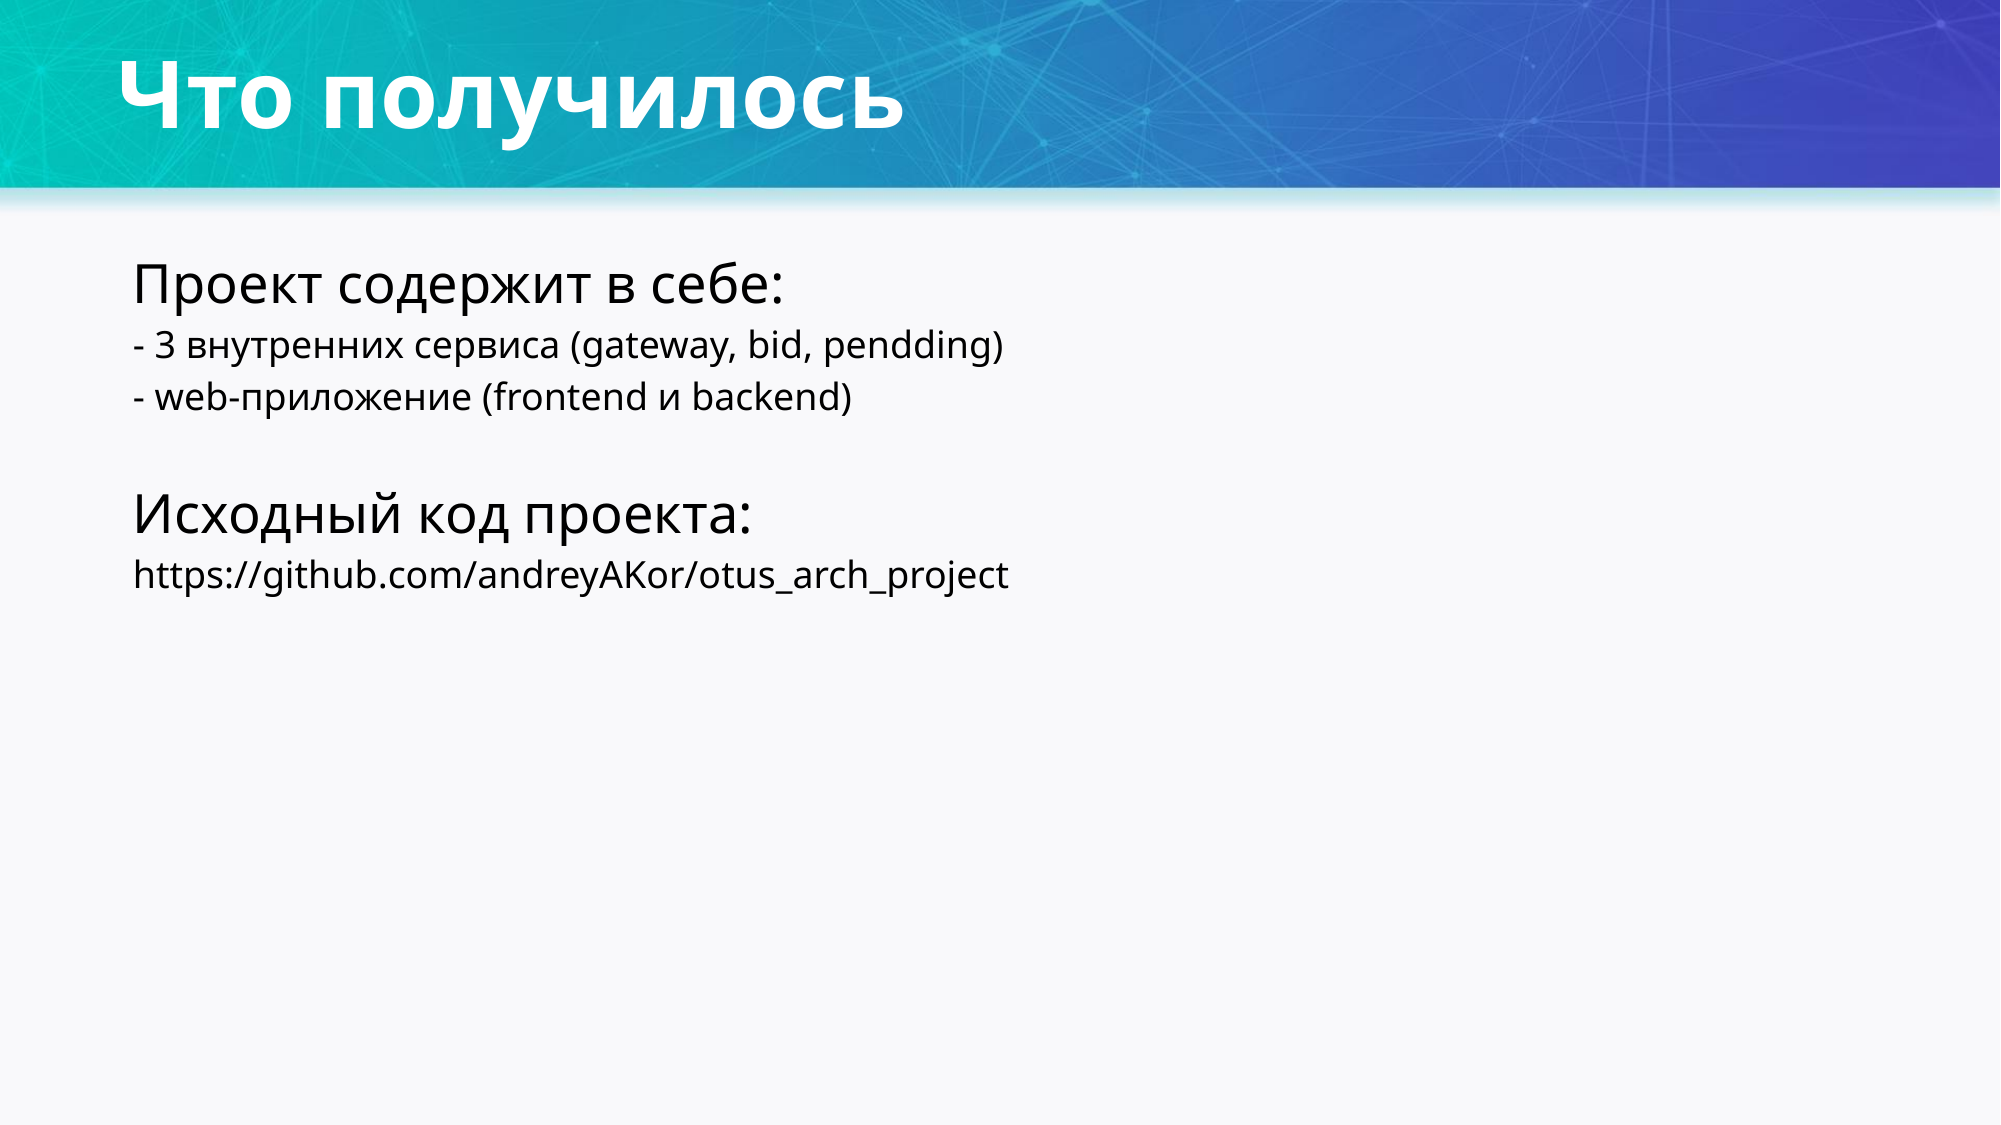

Что получилось
Проект содержит в себе:
- 3 внутренних сервиса (gateway, bid, pendding)
- web-приложение (frontend и backend)
Исходный код проекта:
https://github.com/andreyAKor/otus_arch_project